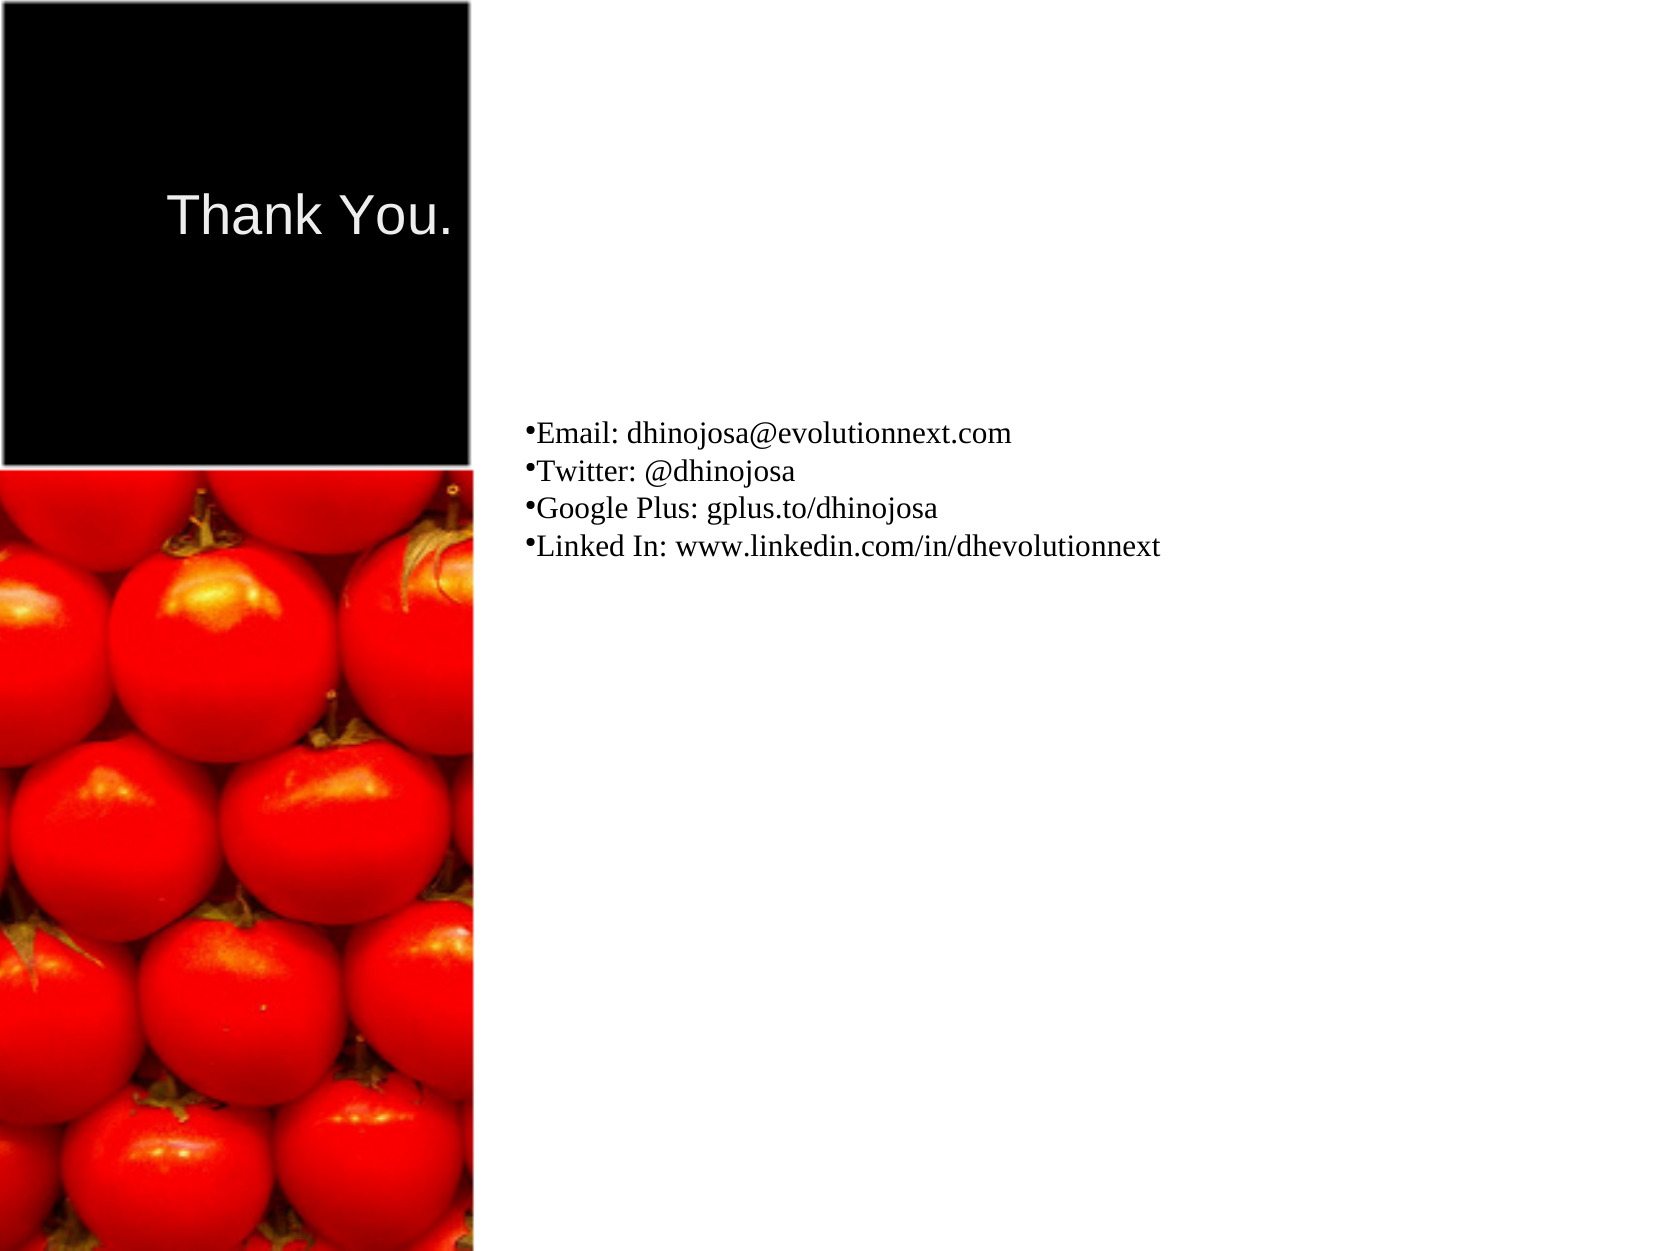

Thank You.
Email: dhinojosa@evolutionnext.com
Twitter: @dhinojosa
Google Plus: gplus.to/dhinojosa
Linked In: www.linkedin.com/in/dhevolutionnext